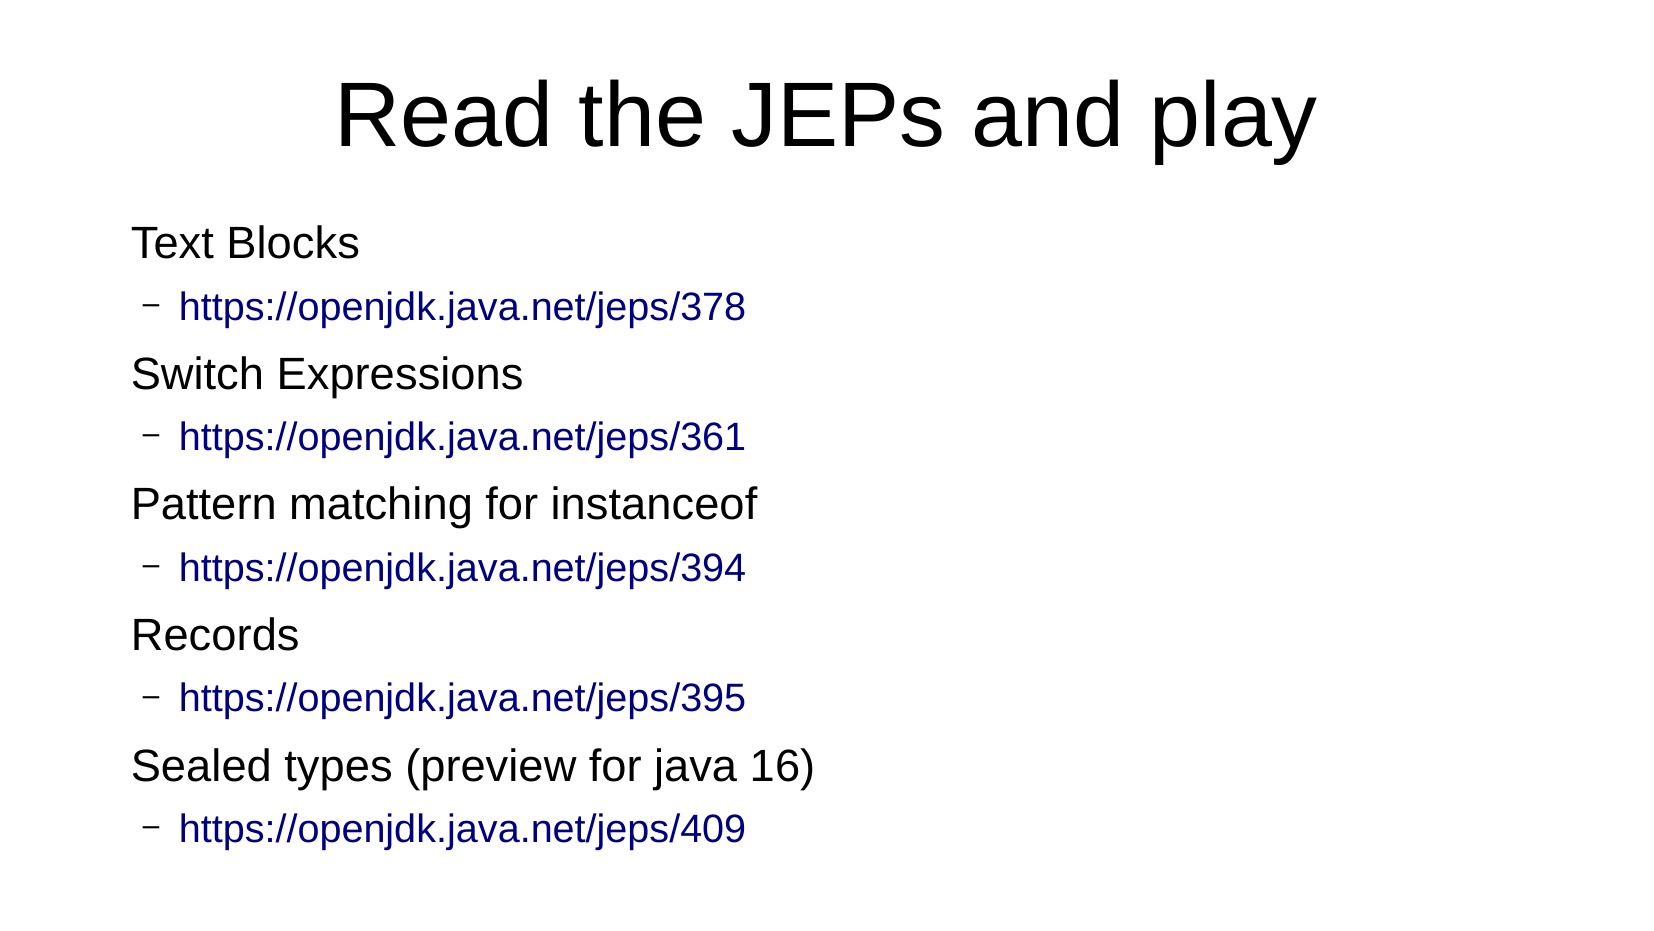

# Read the JEPs and play
Text Blocks
https://openjdk.java.net/jeps/378
Switch Expressions
https://openjdk.java.net/jeps/361
Pattern matching for instanceof
https://openjdk.java.net/jeps/394
Records
https://openjdk.java.net/jeps/395
Sealed types (preview for java 16)
https://openjdk.java.net/jeps/409